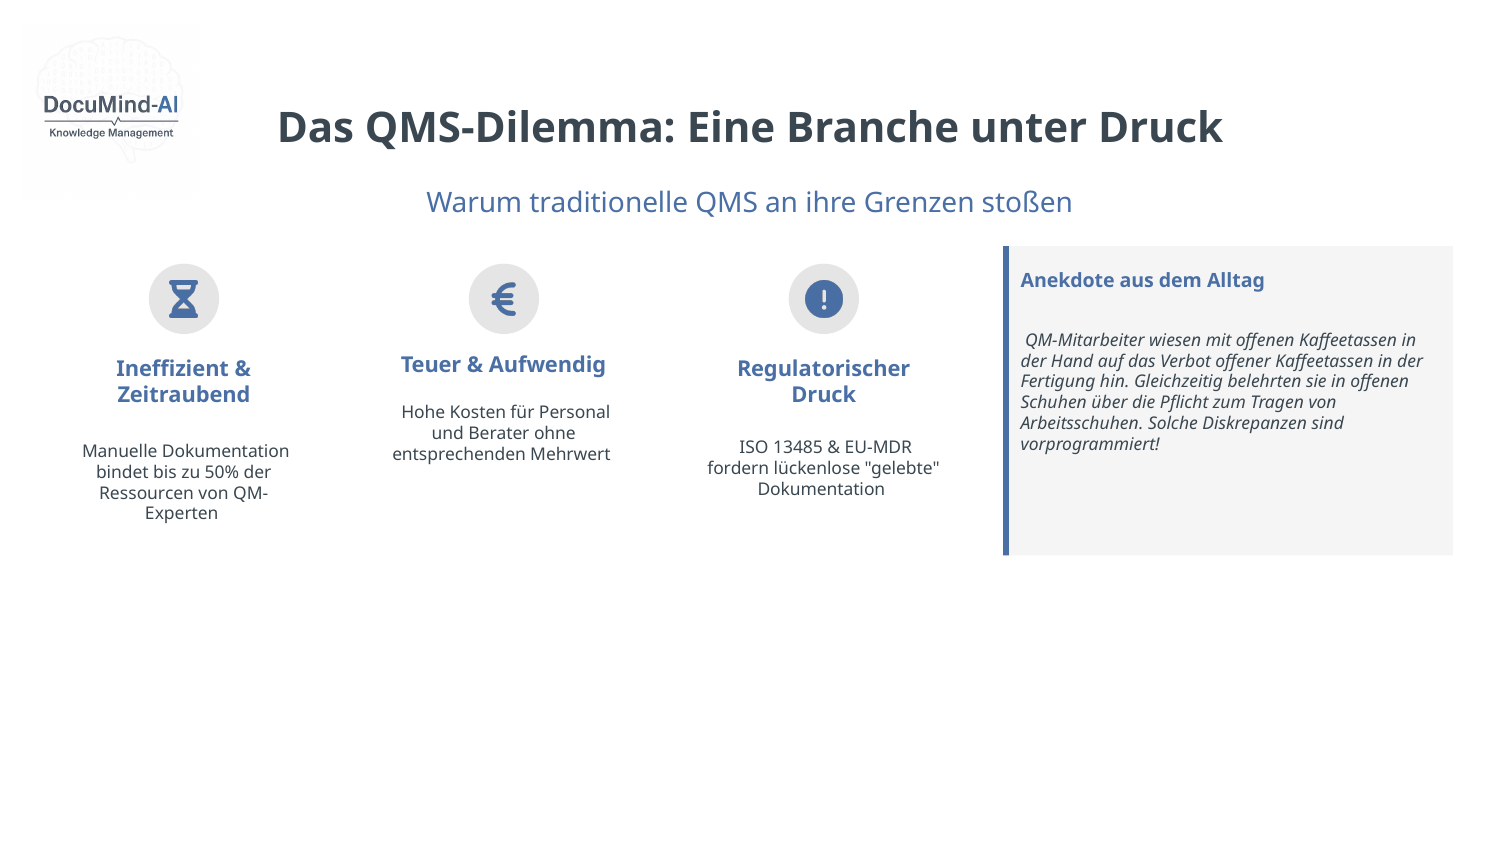

Das QMS-Dilemma: Eine Branche unter Druck
Warum traditionelle QMS an ihre Grenzen stoßen
Anekdote aus dem Alltag
 QM-Mitarbeiter wiesen mit offenen Kaffeetassen in der Hand auf das Verbot offener Kaffeetassen in der Fertigung hin. Gleichzeitig belehrten sie in offenen Schuhen über die Pflicht zum Tragen von Arbeitsschuhen. Solche Diskrepanzen sind vorprogrammiert!
Teuer & Aufwendig
Ineffizient & Zeitraubend
Regulatorischer Druck
 Hohe Kosten für Personal und Berater ohne entsprechenden Mehrwert
 ISO 13485 & EU-MDR fordern lückenlose "gelebte" Dokumentation
 Manuelle Dokumentation bindet bis zu 50% der Ressourcen von QM-Experten